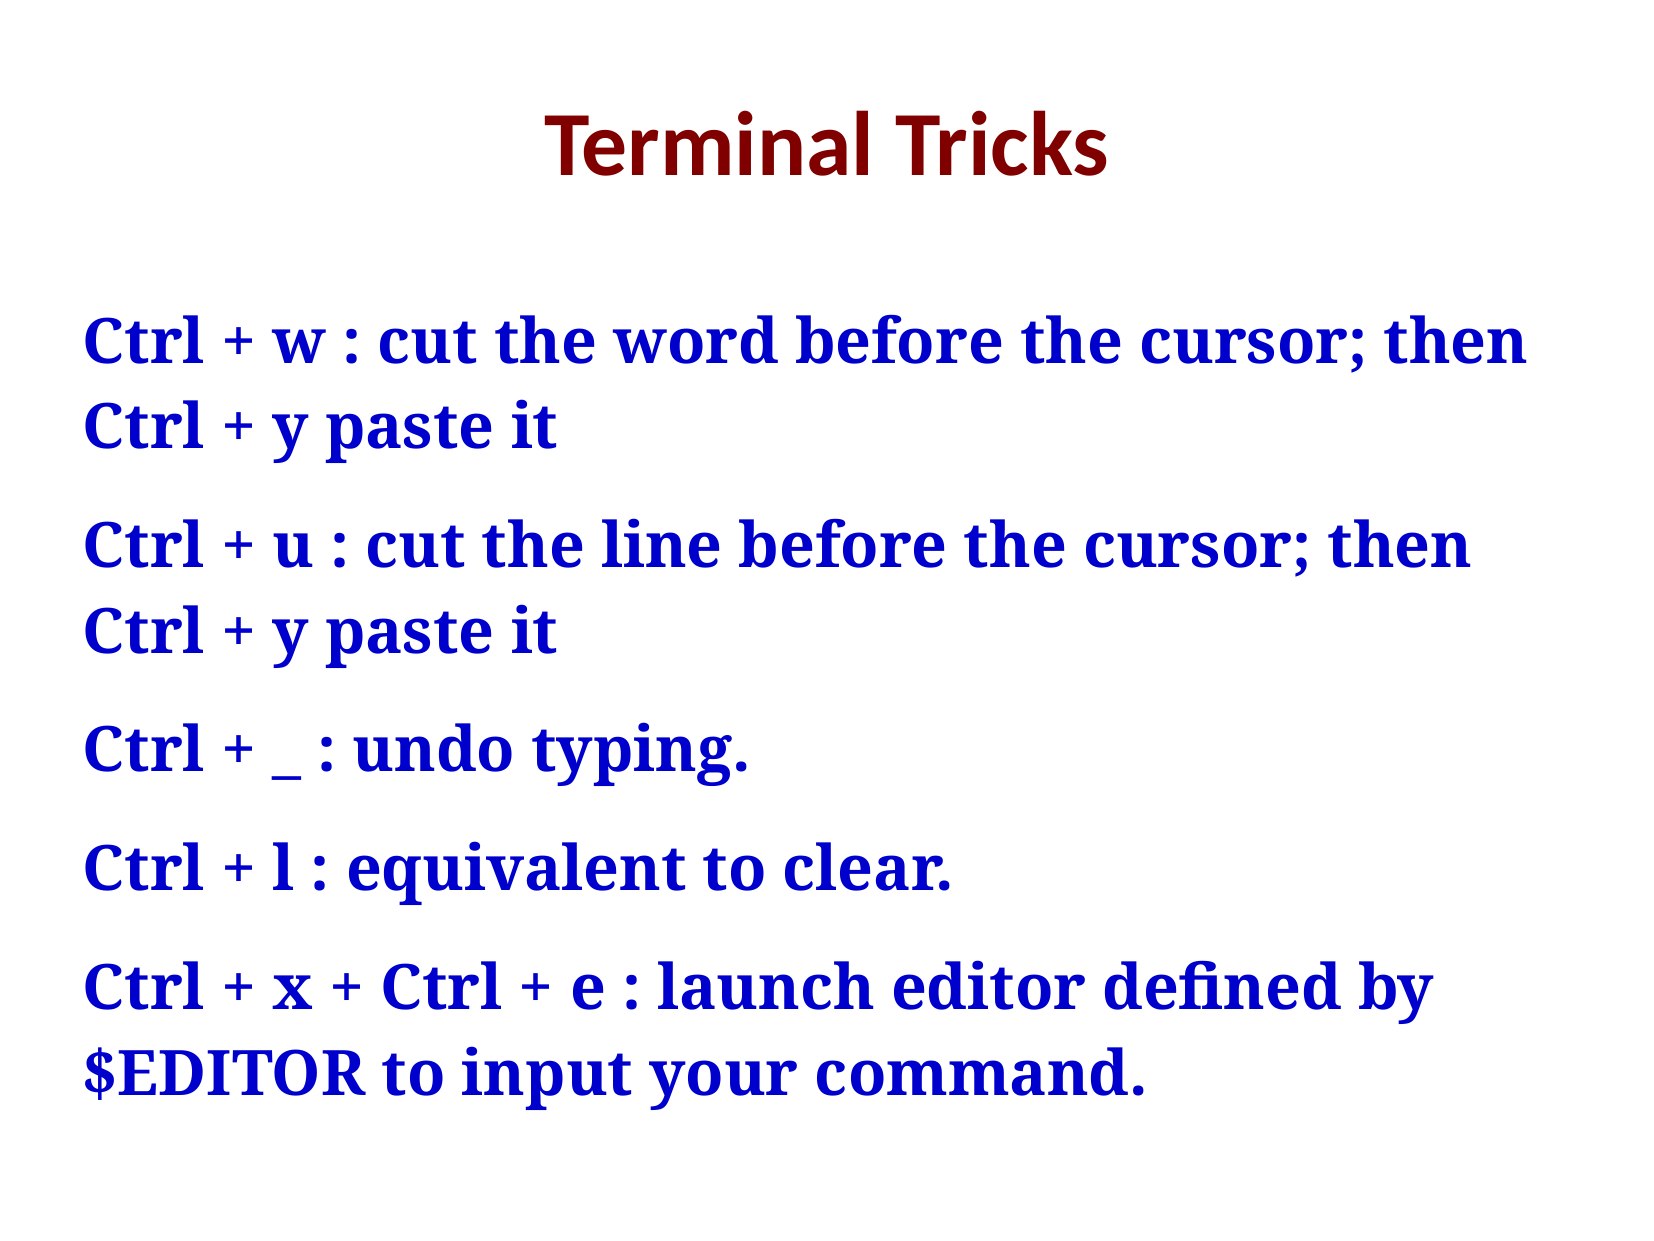

# Terminal Tricks
Ctrl + w : cut the word before the cursor; then Ctrl + y paste it
Ctrl + u : cut the line before the cursor; then Ctrl + y paste it
Ctrl + _ : undo typing.
Ctrl + l : equivalent to clear.
Ctrl + x + Ctrl + e : launch editor defined by $EDITOR to input your command.